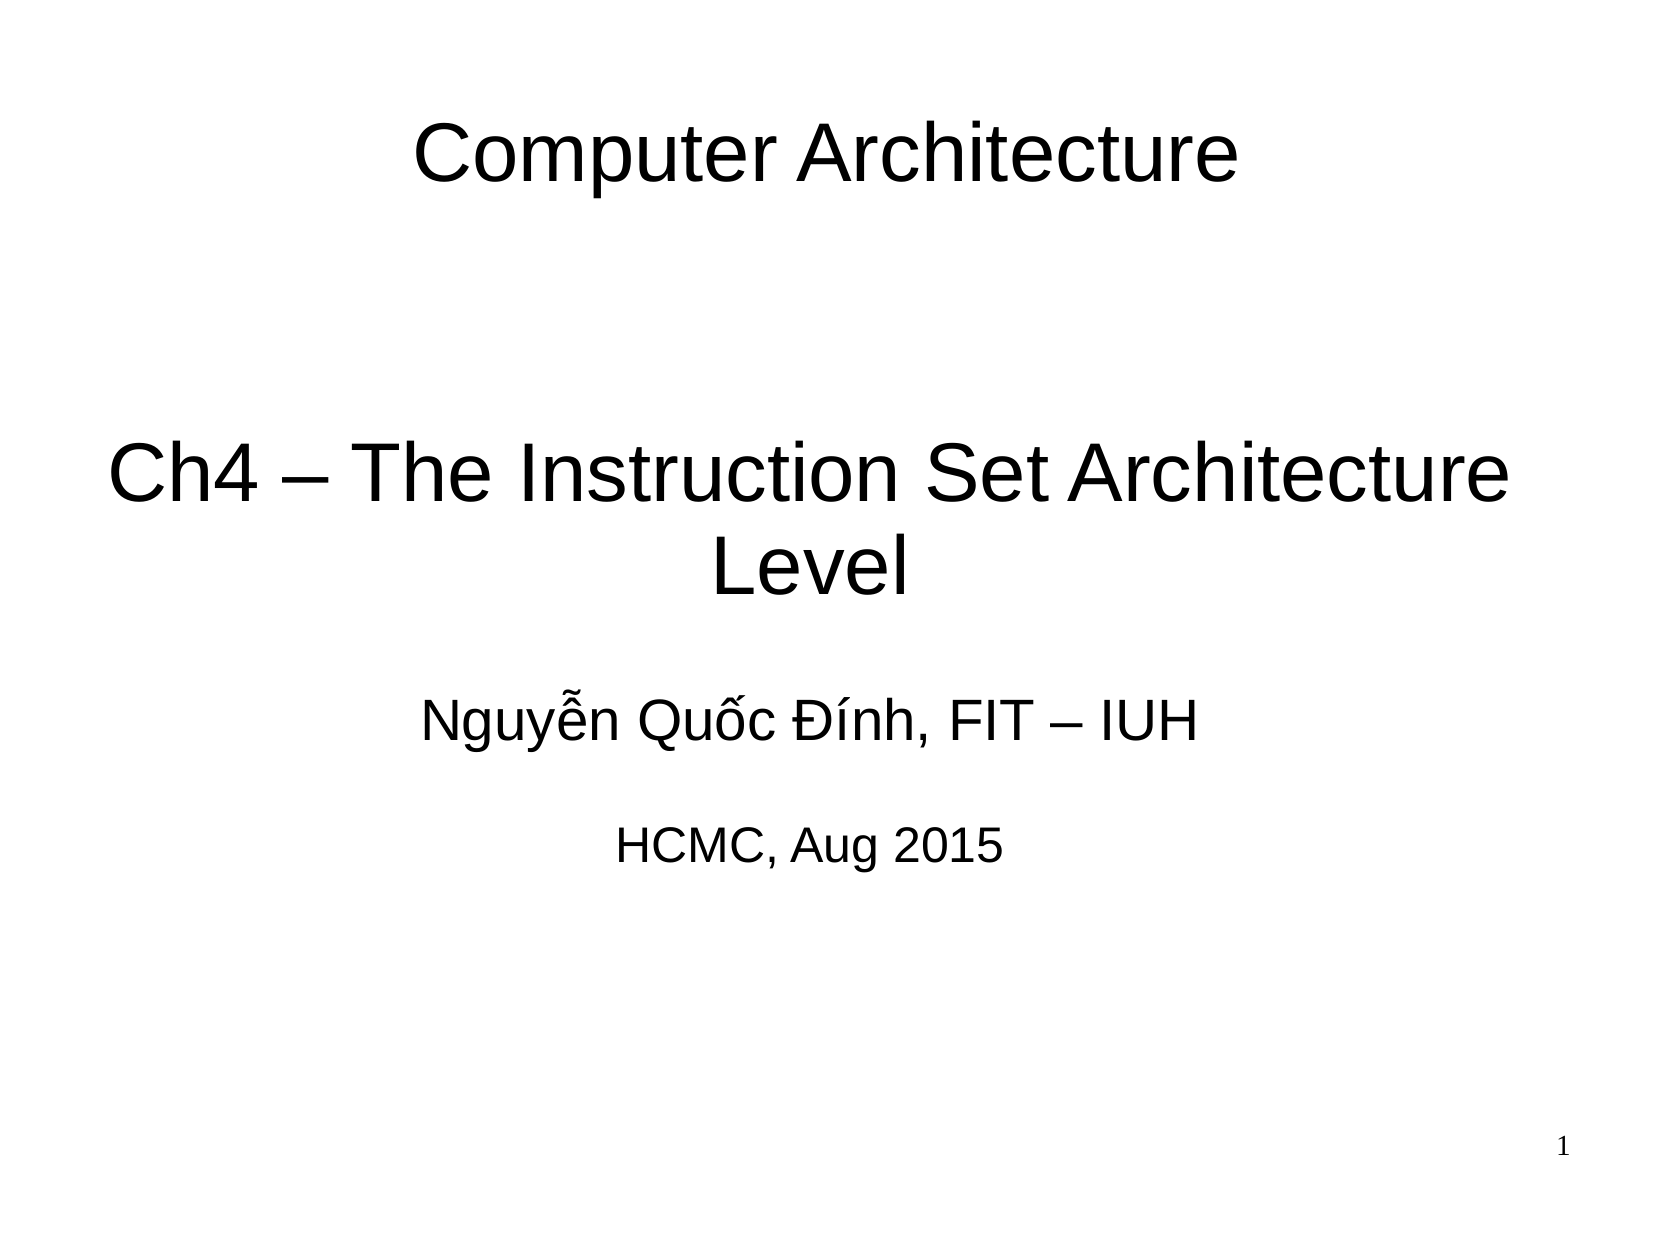

# Computer Architecture
Ch4 – The Instruction Set Architecture Level
Nguyễn Quốc Đính, FIT – IUH
HCMC, Aug 2015
1